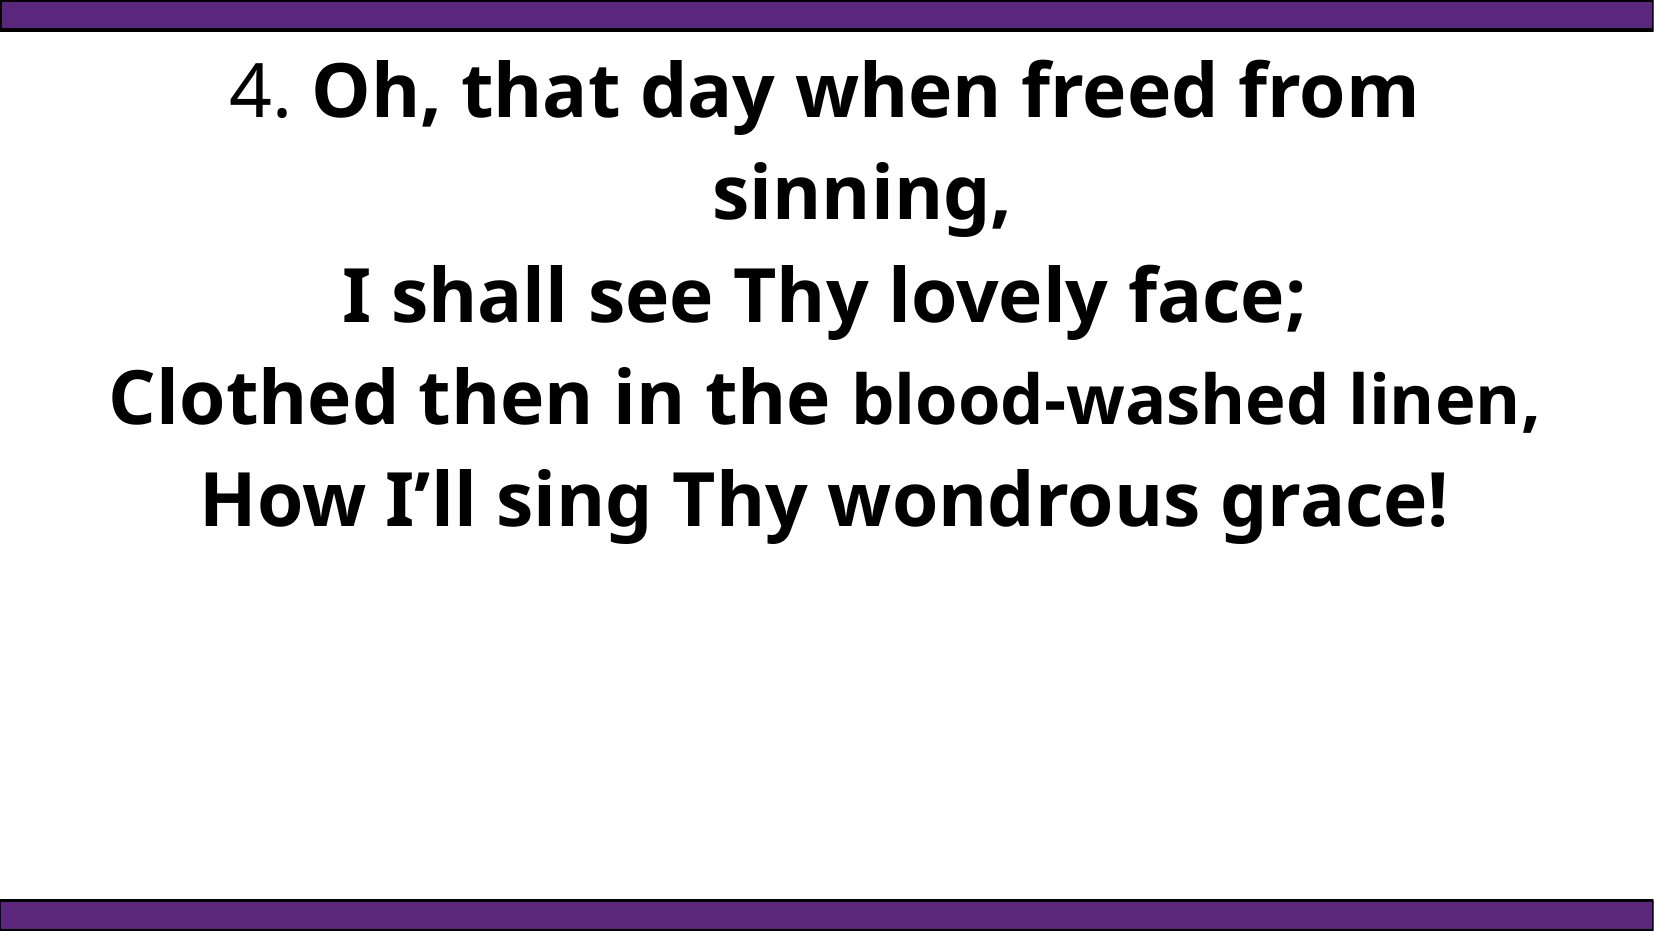

4. Oh, that day when freed from sinning,
I shall see Thy lovely face;
Clothed then in the blood-washed linen,
How I’ll sing Thy wondrous grace!